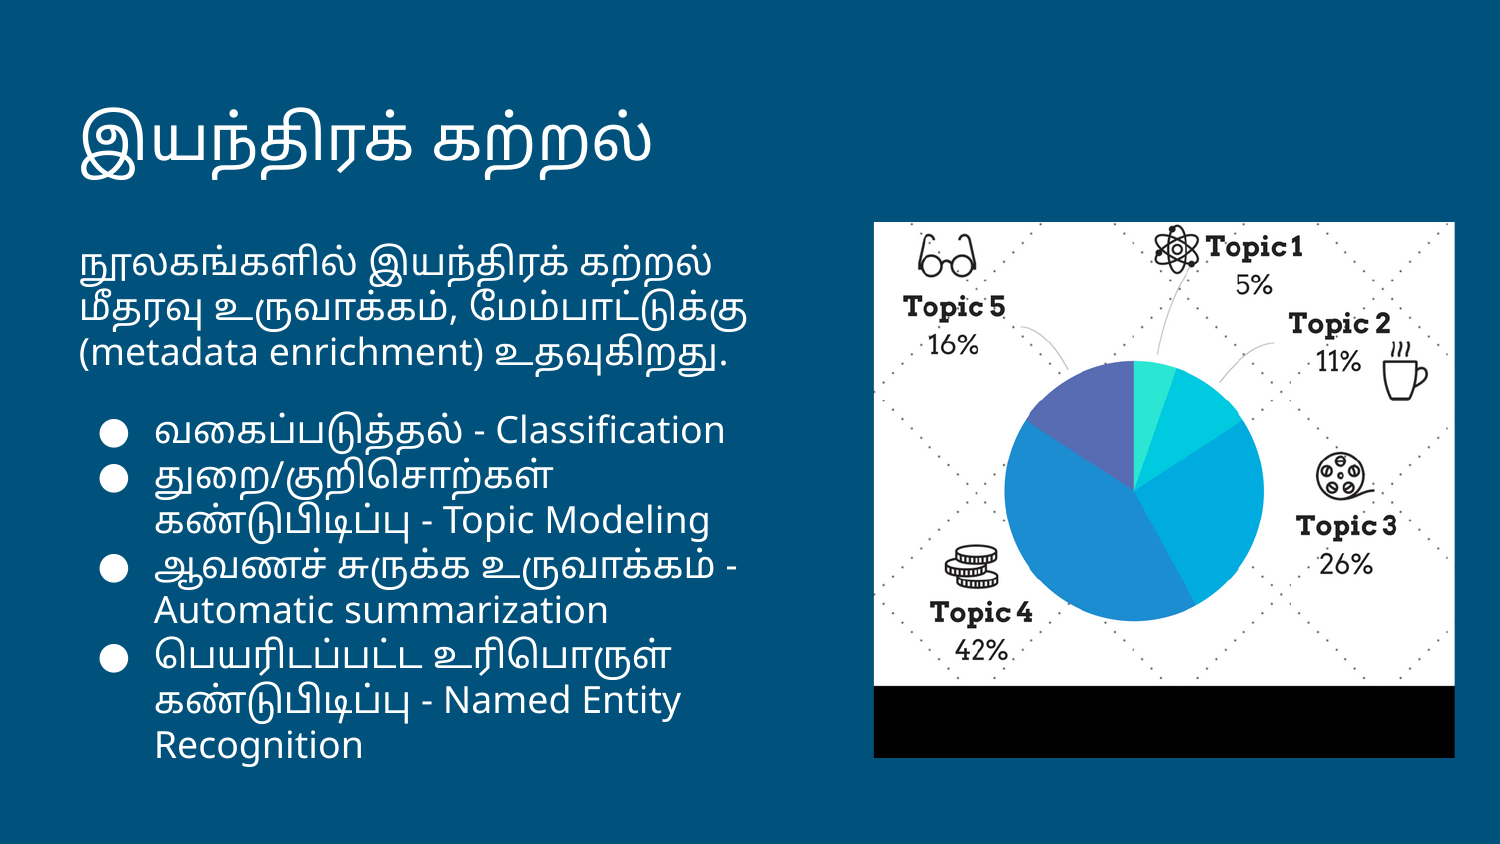

# இயந்திரக் கற்றல்
நூலகங்களில் இயந்திரக் கற்றல் மீதரவு உருவாக்கம், மேம்பாட்டுக்கு (metadata enrichment) உதவுகிறது.
வகைப்படுத்தல் - Classification
துறை/குறிசொற்கள் கண்டுபிடிப்பு - Topic Modeling
ஆவணச் சுருக்க உருவாக்கம் - Automatic summarization
பெயரிடப்பட்ட உரிபொருள் கண்டுபிடிப்பு - Named Entity Recognition